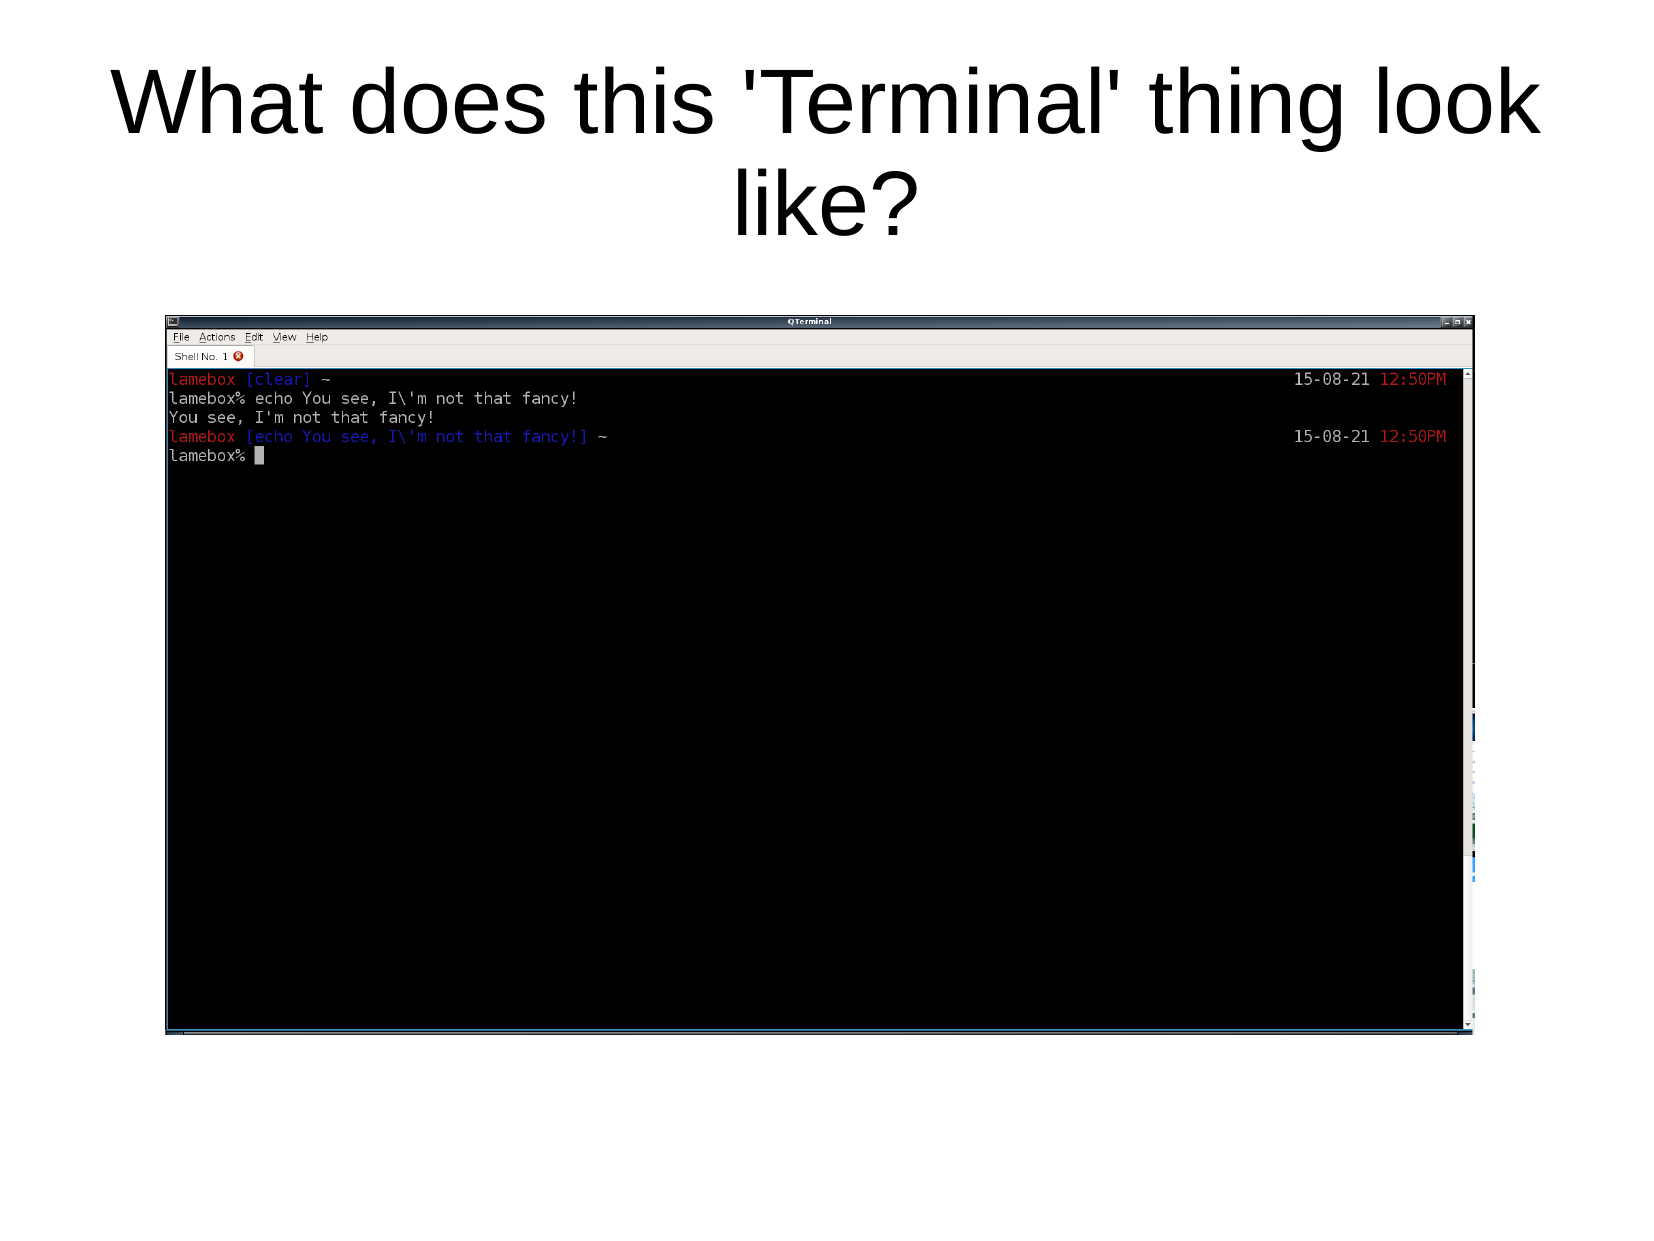

# What does this 'Terminal' thing look like?